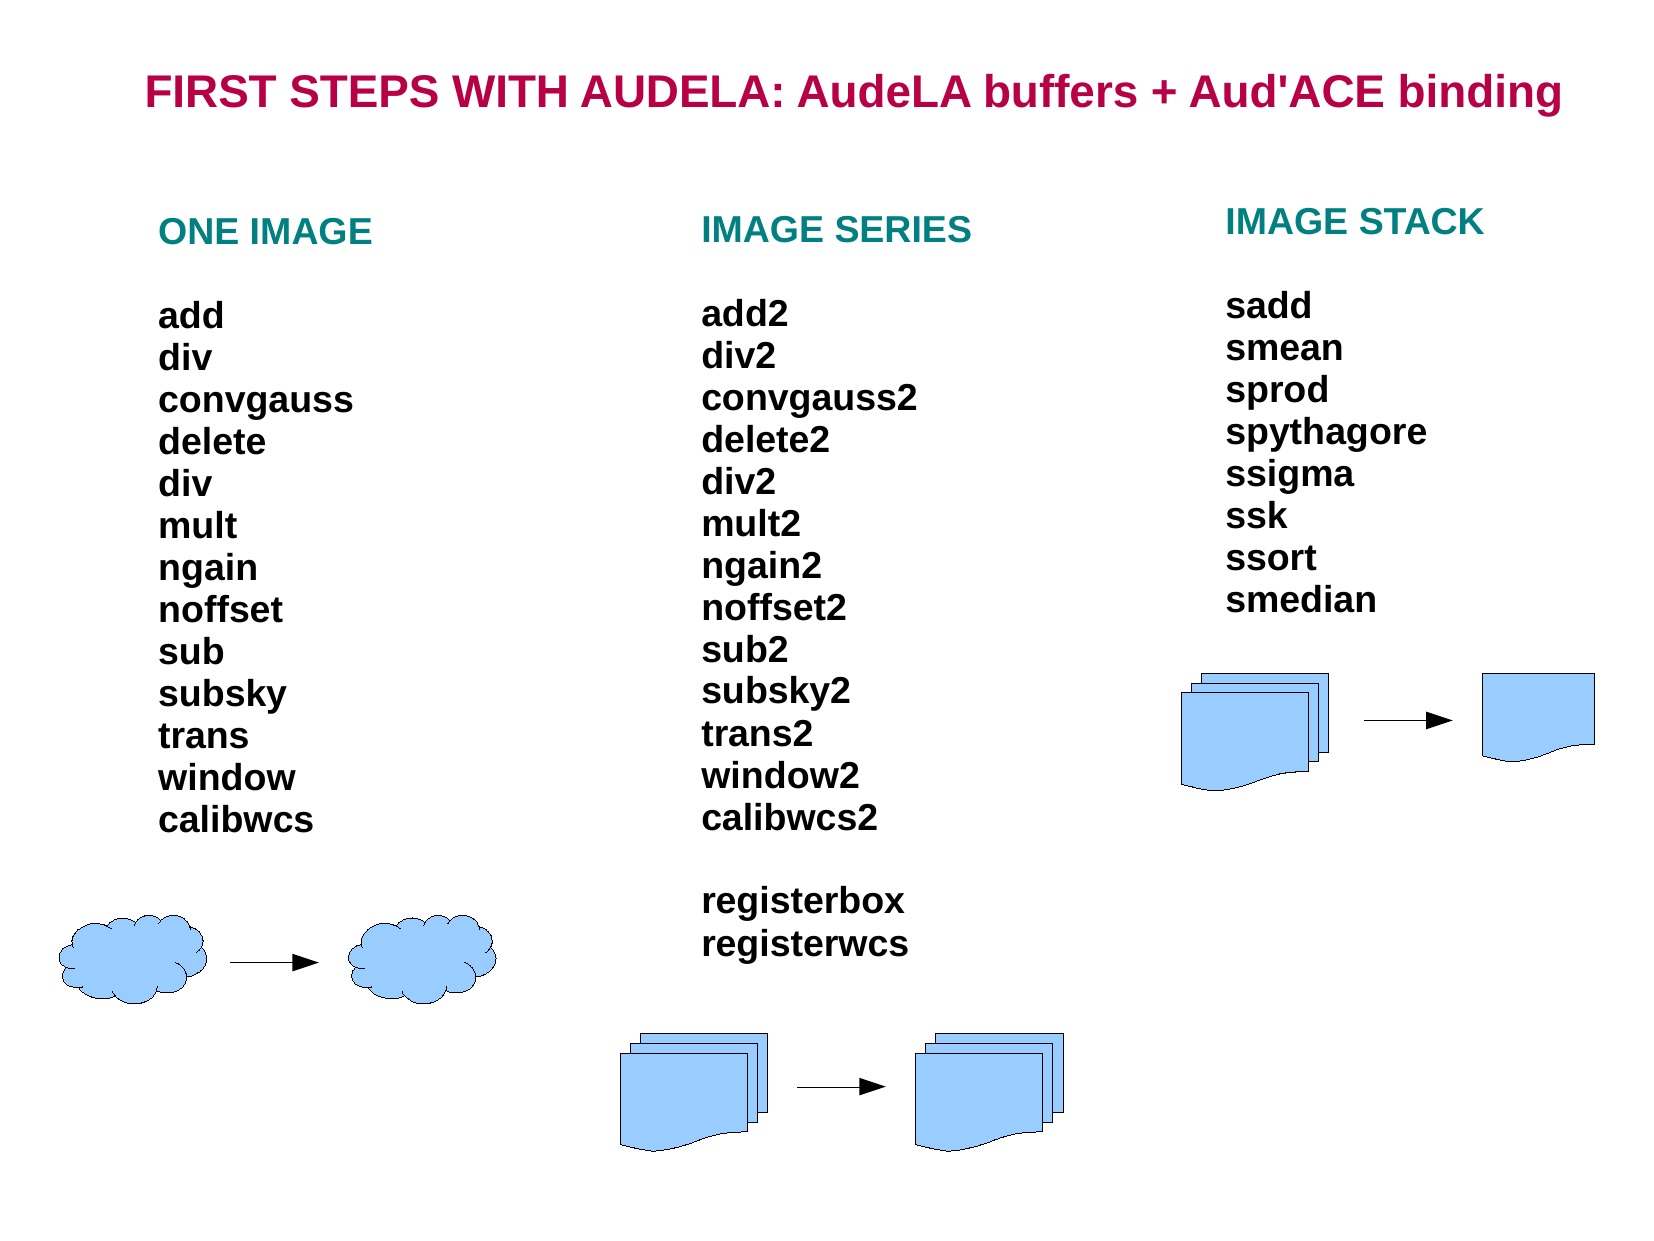

FIRST STEPS WITH AUDELA: AudeLA buffers + Aud'ACE binding
IMAGE STACK
sadd
smean
sprod
spythagore
ssigma
ssk
ssort
smedian
IMAGE SERIES
add2
div2
convgauss2
delete2
div2
mult2
ngain2
noffset2
sub2
subsky2
trans2
window2
calibwcs2
registerbox
registerwcs
ONE IMAGE
add
div
convgauss
delete
div
mult
ngain
noffset
sub
subsky
trans
window
calibwcs